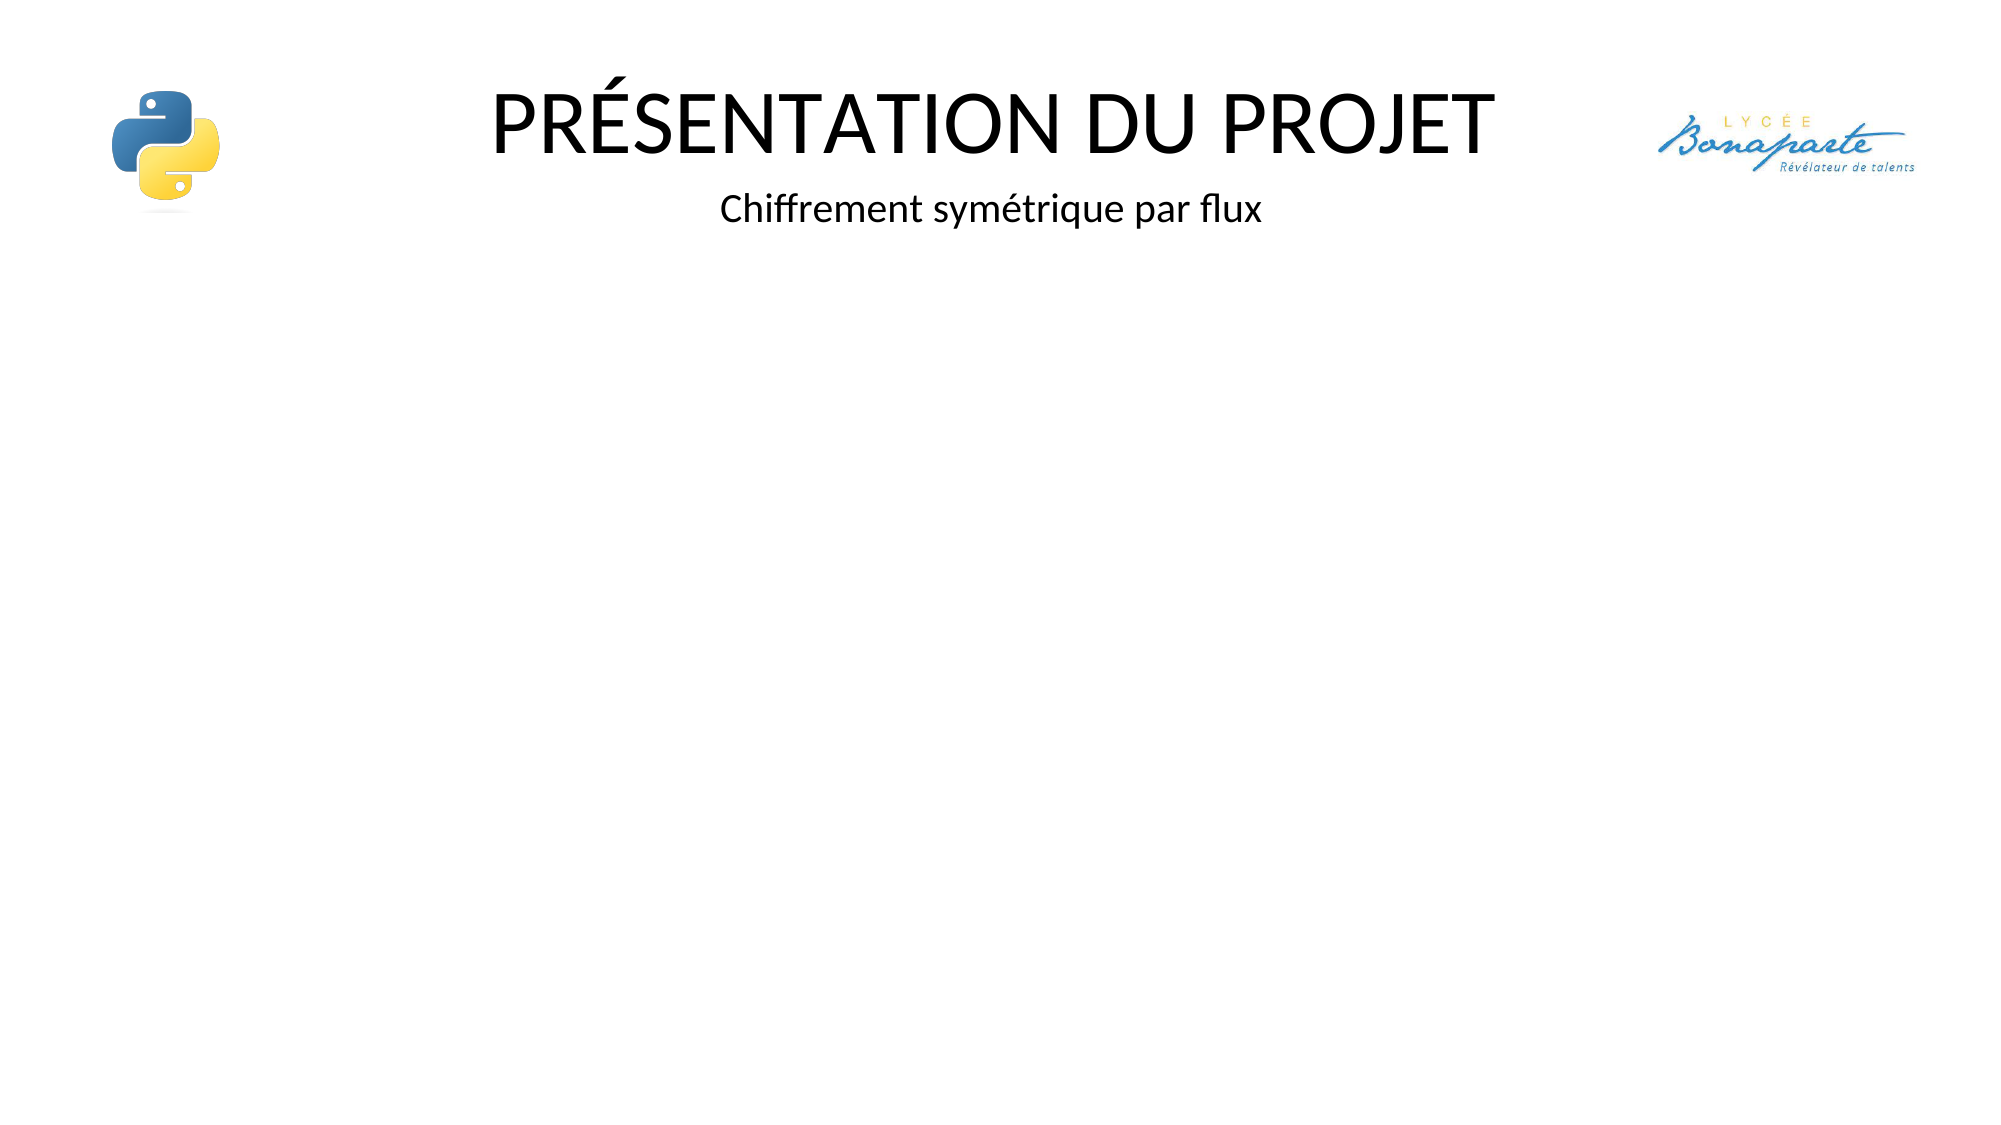

PRÉSENTATION DU PROJET
Chiffrement symétrique par flux